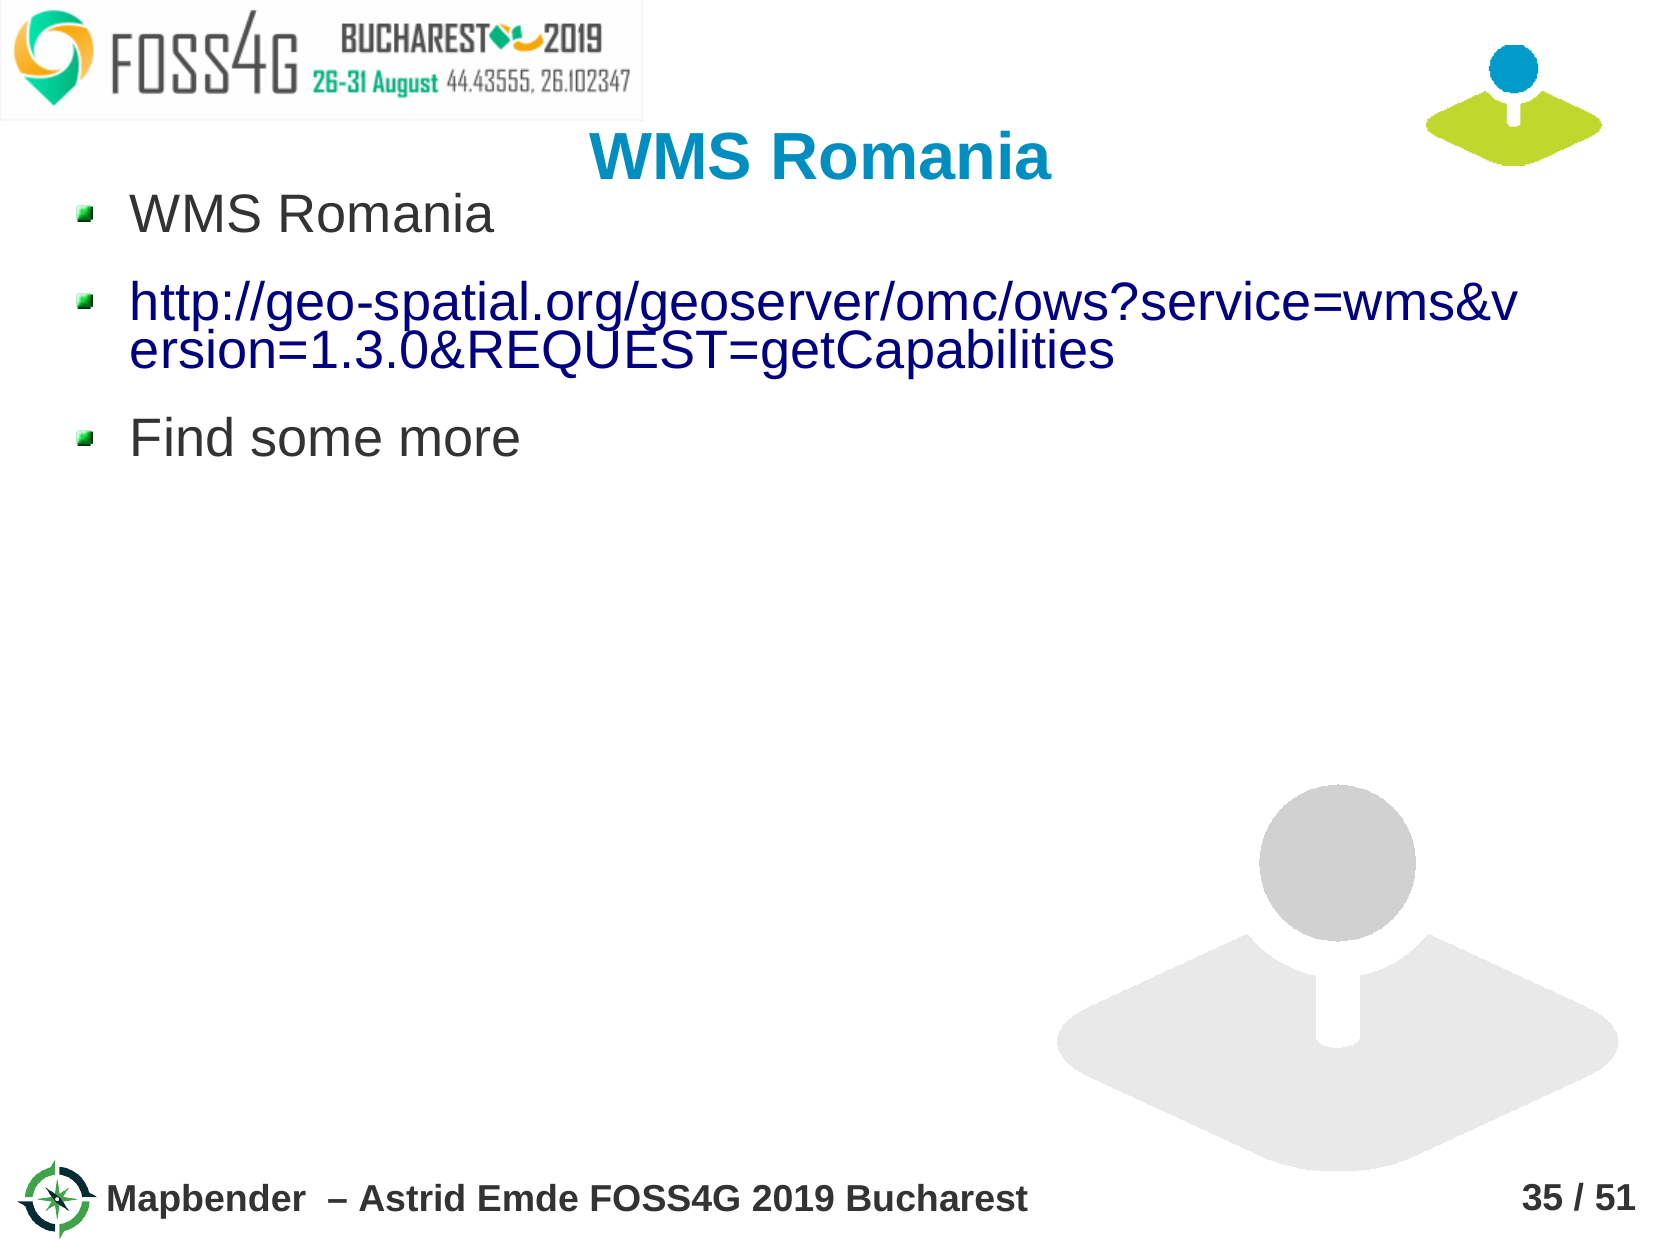

# WMS Romania
WMS Romania
http://geo-spatial.org/geoserver/omc/ows?service=wms&version=1.3.0&REQUEST=getCapabilities
Find some more